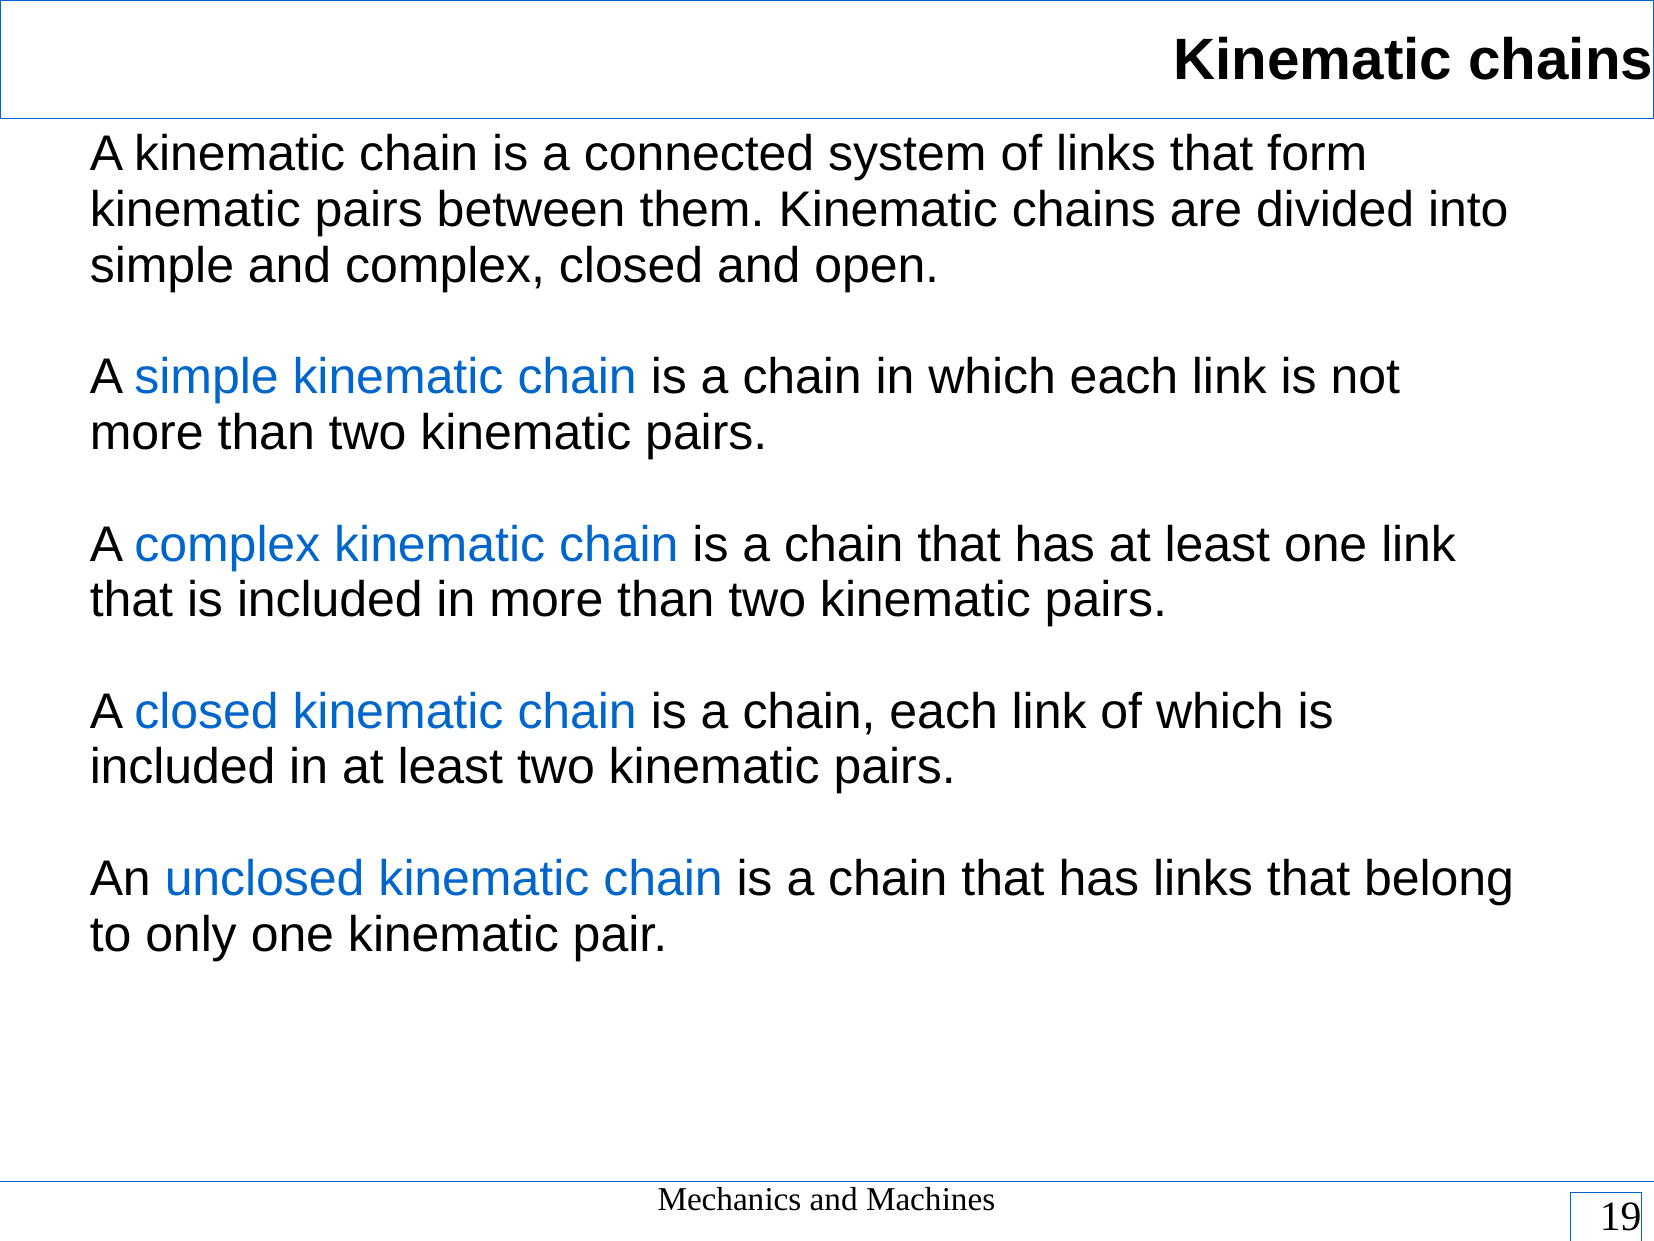

# Kinematic chains
A kinematic chain is a connected system of links that form kinematic pairs between them. Kinematic chains are divided into simple and complex, closed and open.
A simple kinematic chain is a chain in which each link is not more than two kinematic pairs.
A complex kinematic chain is a chain that has at least one link that is included in more than two kinematic pairs.
A closed kinematic chain is a chain, each link of which is included in at least two kinematic pairs.
An unclosed kinematic chain is a chain that has links that belong to only one kinematic pair.
Mechanics and Machines
19